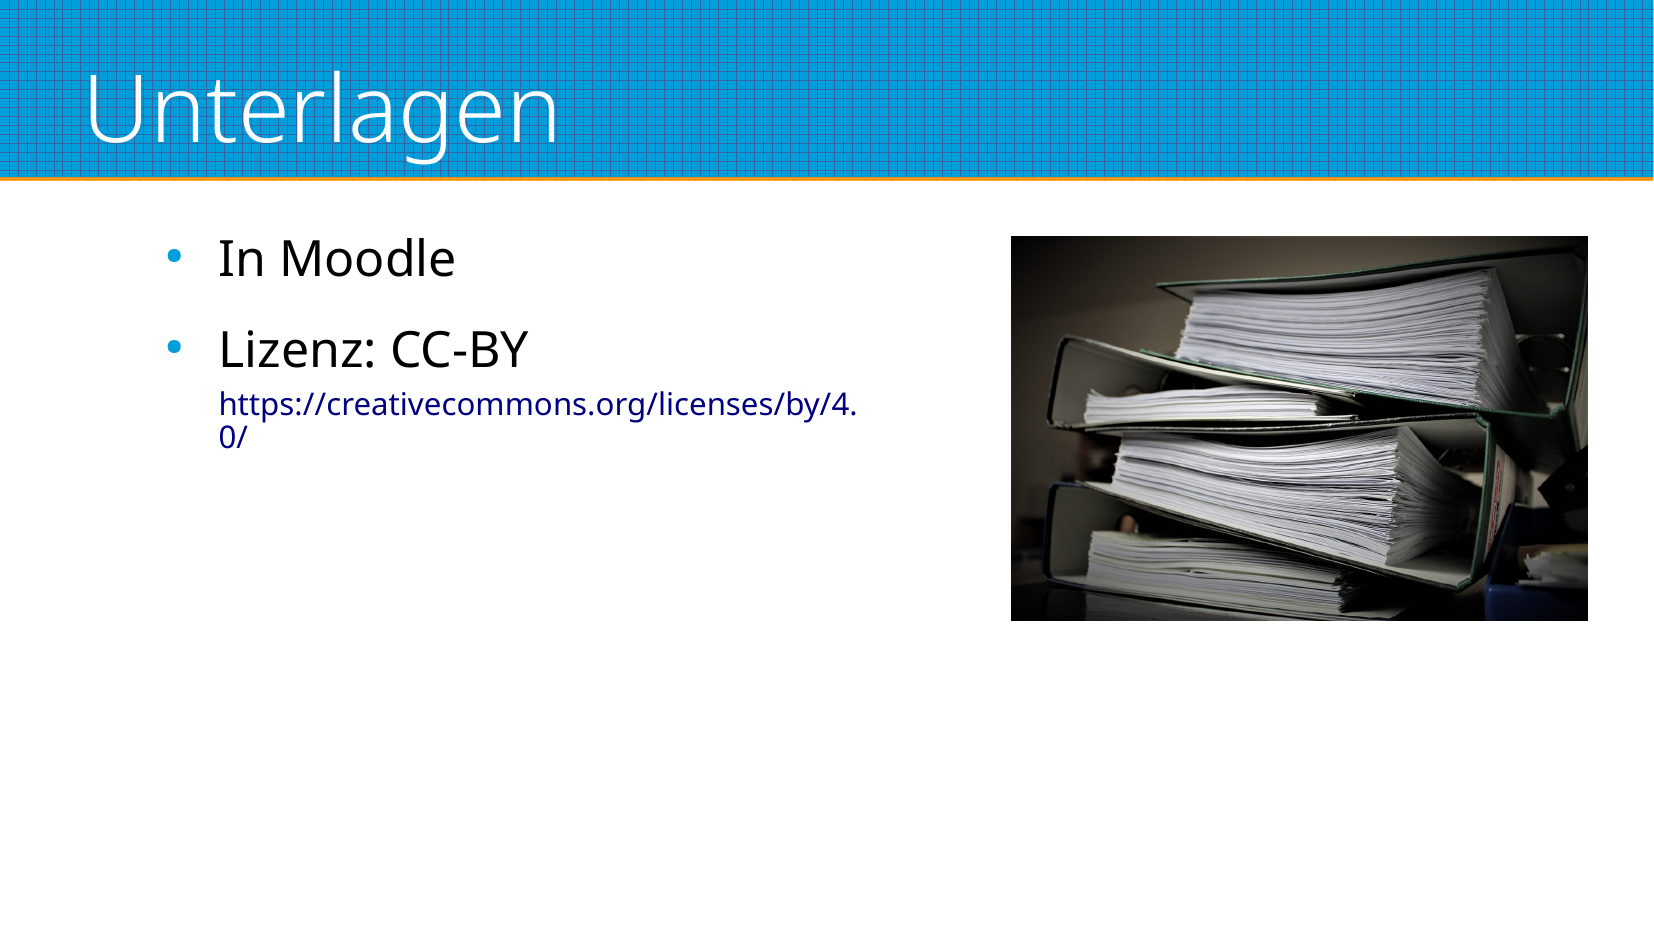

# Unterlagen
In Moodle
Lizenz: CC-BY https://creativecommons.org/licenses/by/4.0/